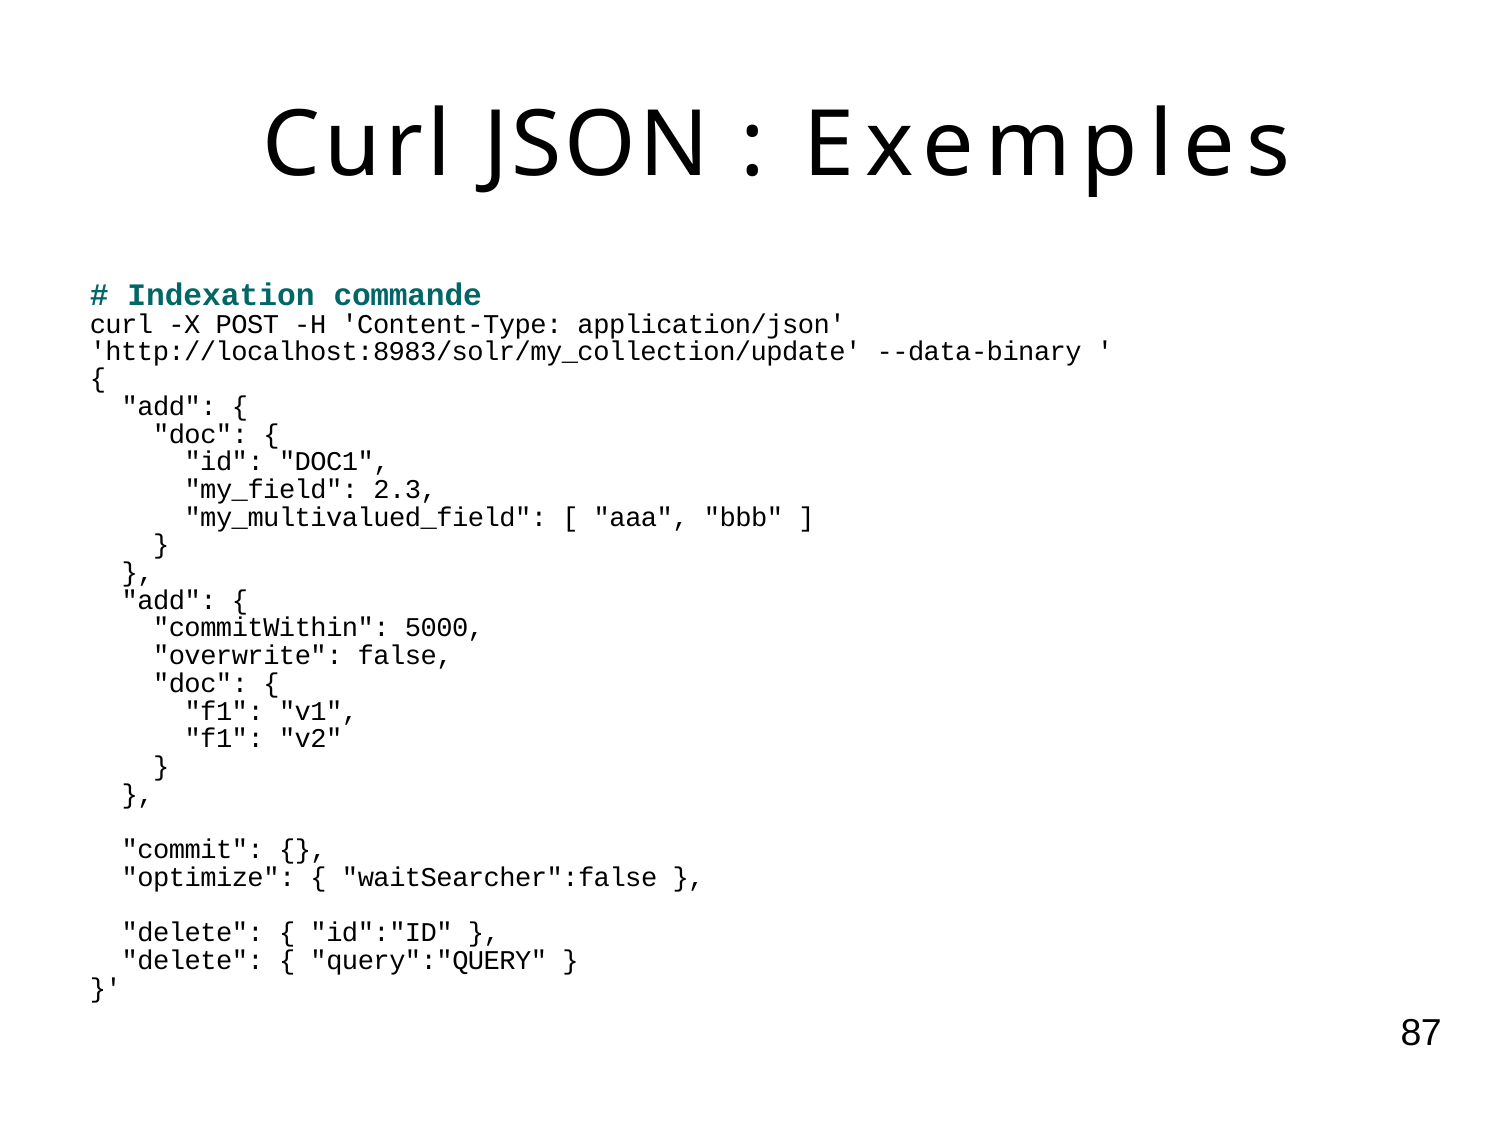

# Curl JSON : Exemples
# Indexation commande
curl -X POST -H 'Content-Type: application/json' 'http://localhost:8983/solr/my_collection/update' --data-binary '
{
 "add": {
 "doc": {
 "id": "DOC1",
 "my_field": 2.3,
 "my_multivalued_field": [ "aaa", "bbb" ]
 }
 },
 "add": {
 "commitWithin": 5000,
 "overwrite": false,
 "doc": {
 "f1": "v1",
 "f1": "v2"
 }
 },
 "commit": {},
 "optimize": { "waitSearcher":false },
 "delete": { "id":"ID" },
 "delete": { "query":"QUERY" }
}'
87